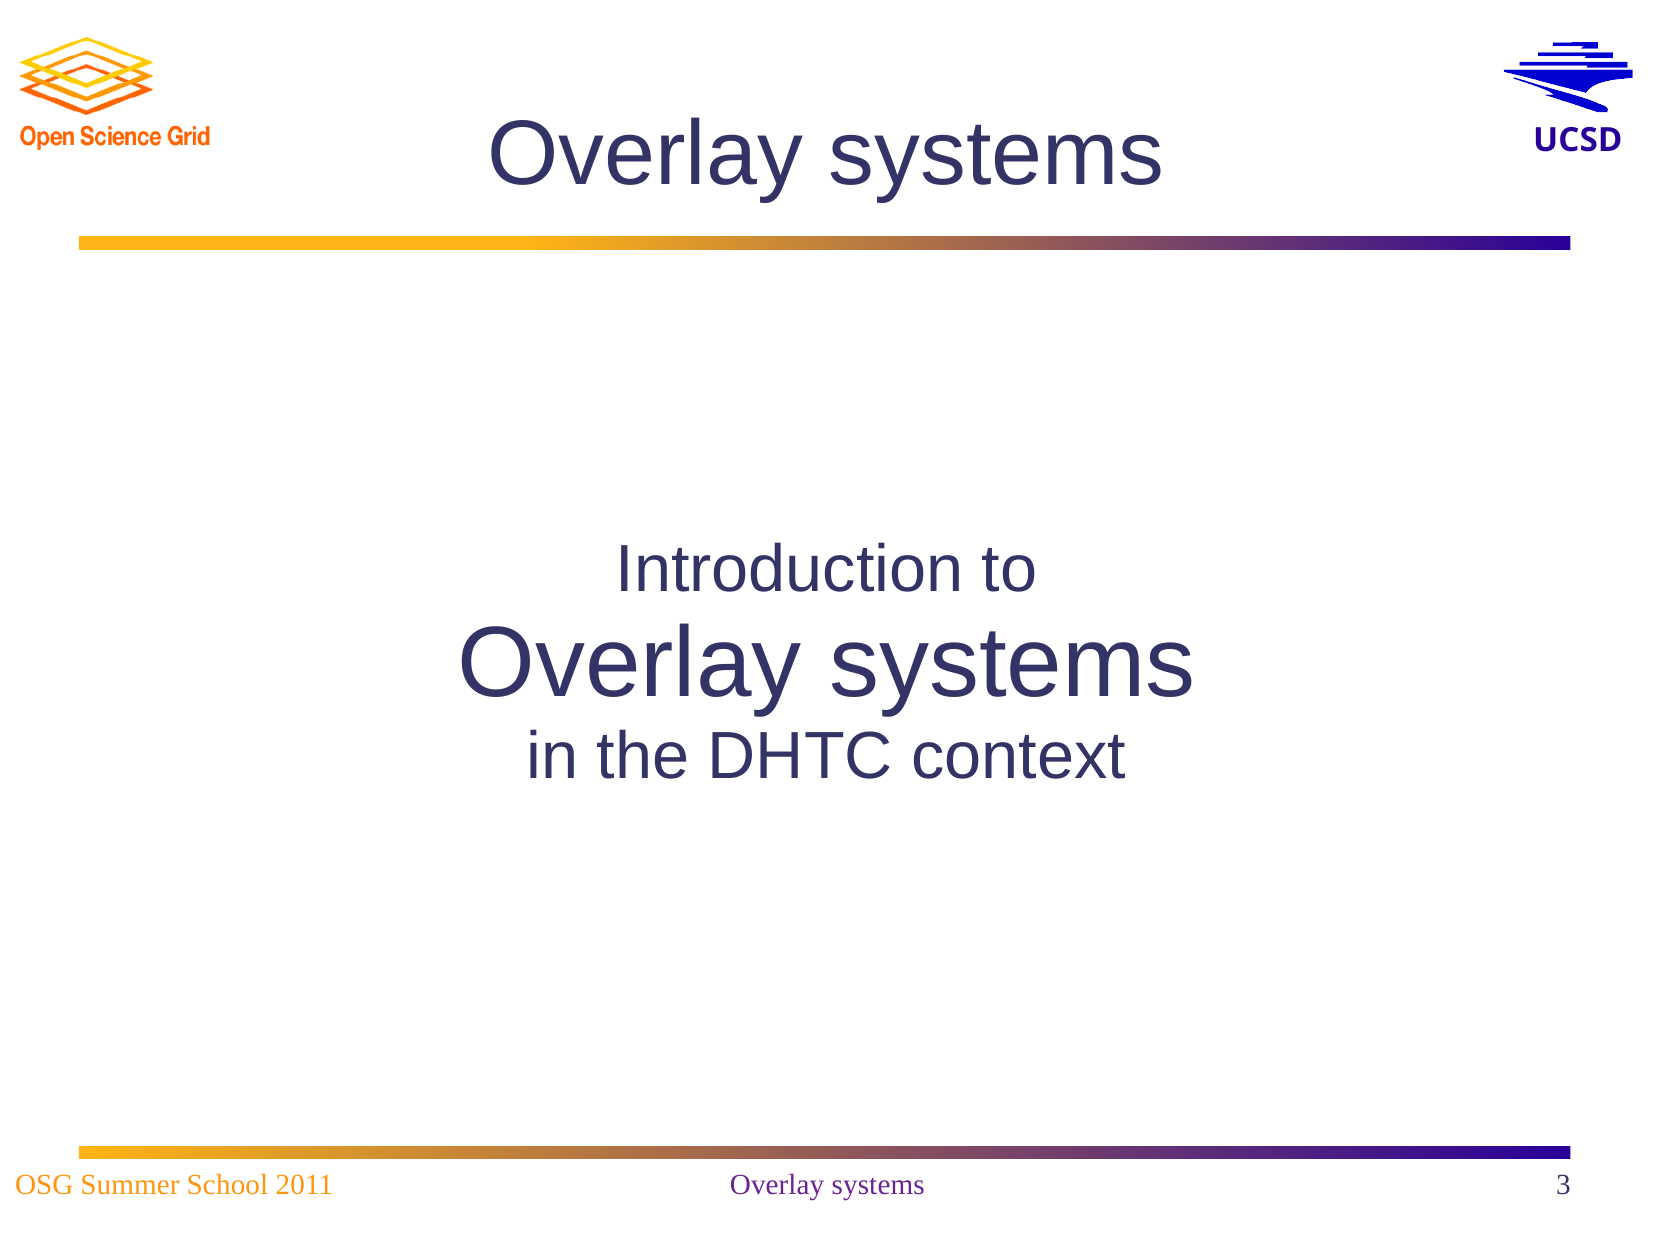

# Overlay systems
Introduction to
Overlay systems
in the DHTC context
OSG Summer School 2011
Overlay systems
3